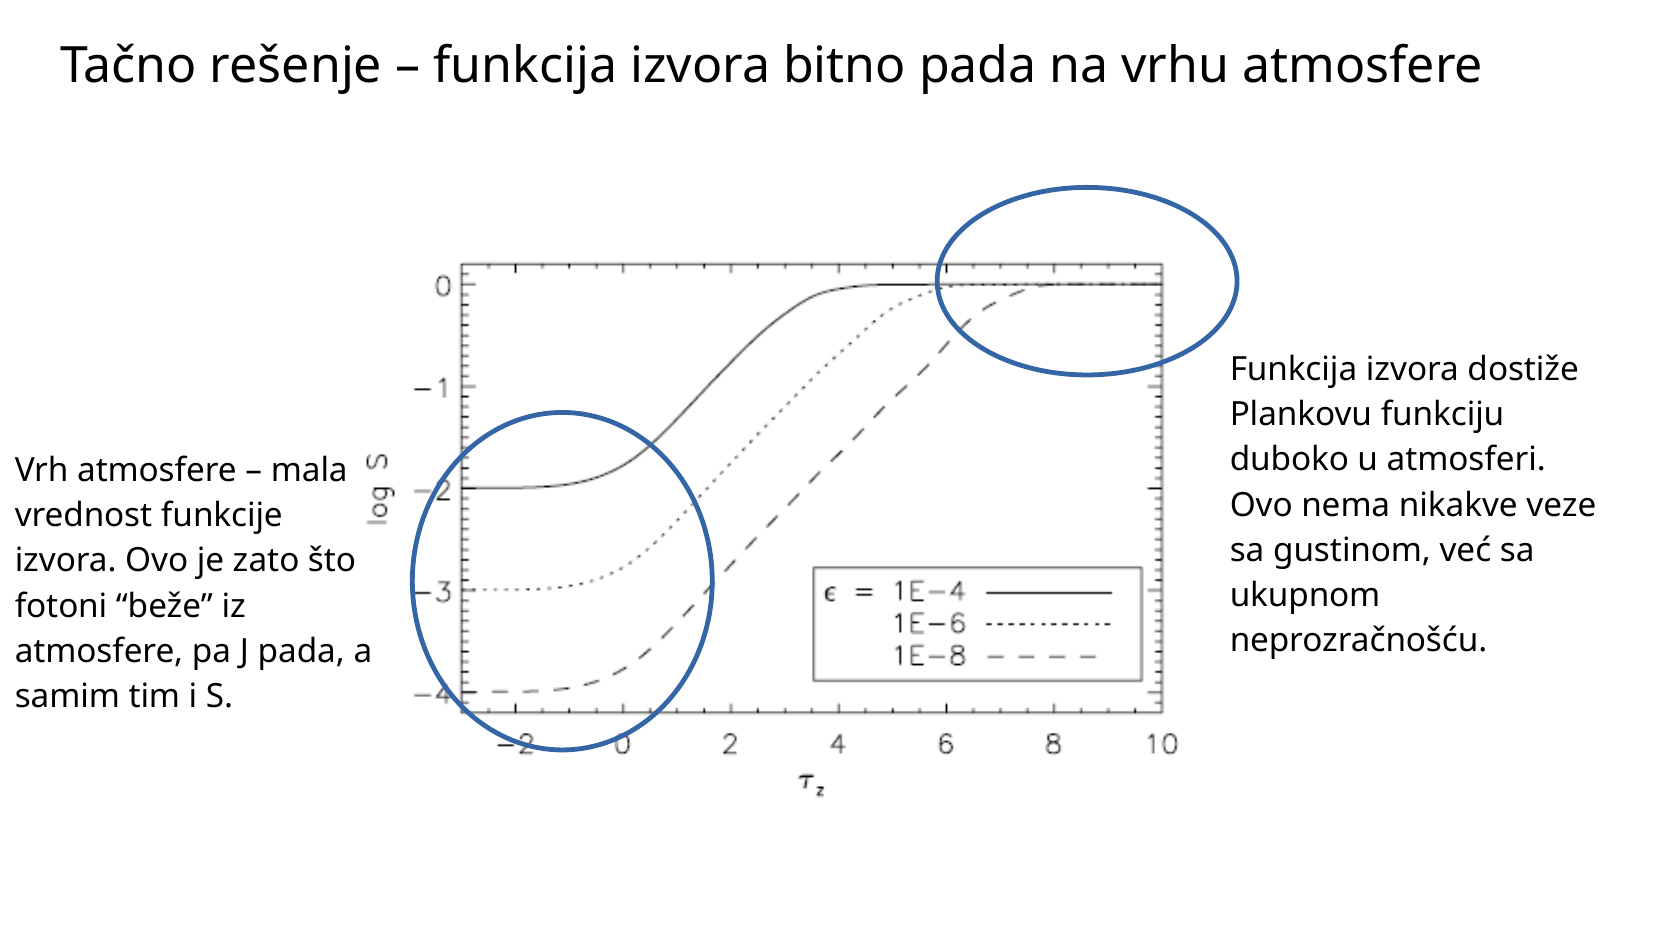

# Tačno rešenje – funkcija izvora bitno pada na vrhu atmosfere
Funkcija izvora dostiže Plankovu funkciju duboko u atmosferi. Ovo nema nikakve veze sa gustinom, već sa ukupnom neprozračnošću.
Vrh atmosfere – mala vrednost funkcije izvora. Ovo je zato što fotoni “beže” iz atmosfere, pa J pada, a samim tim i S.